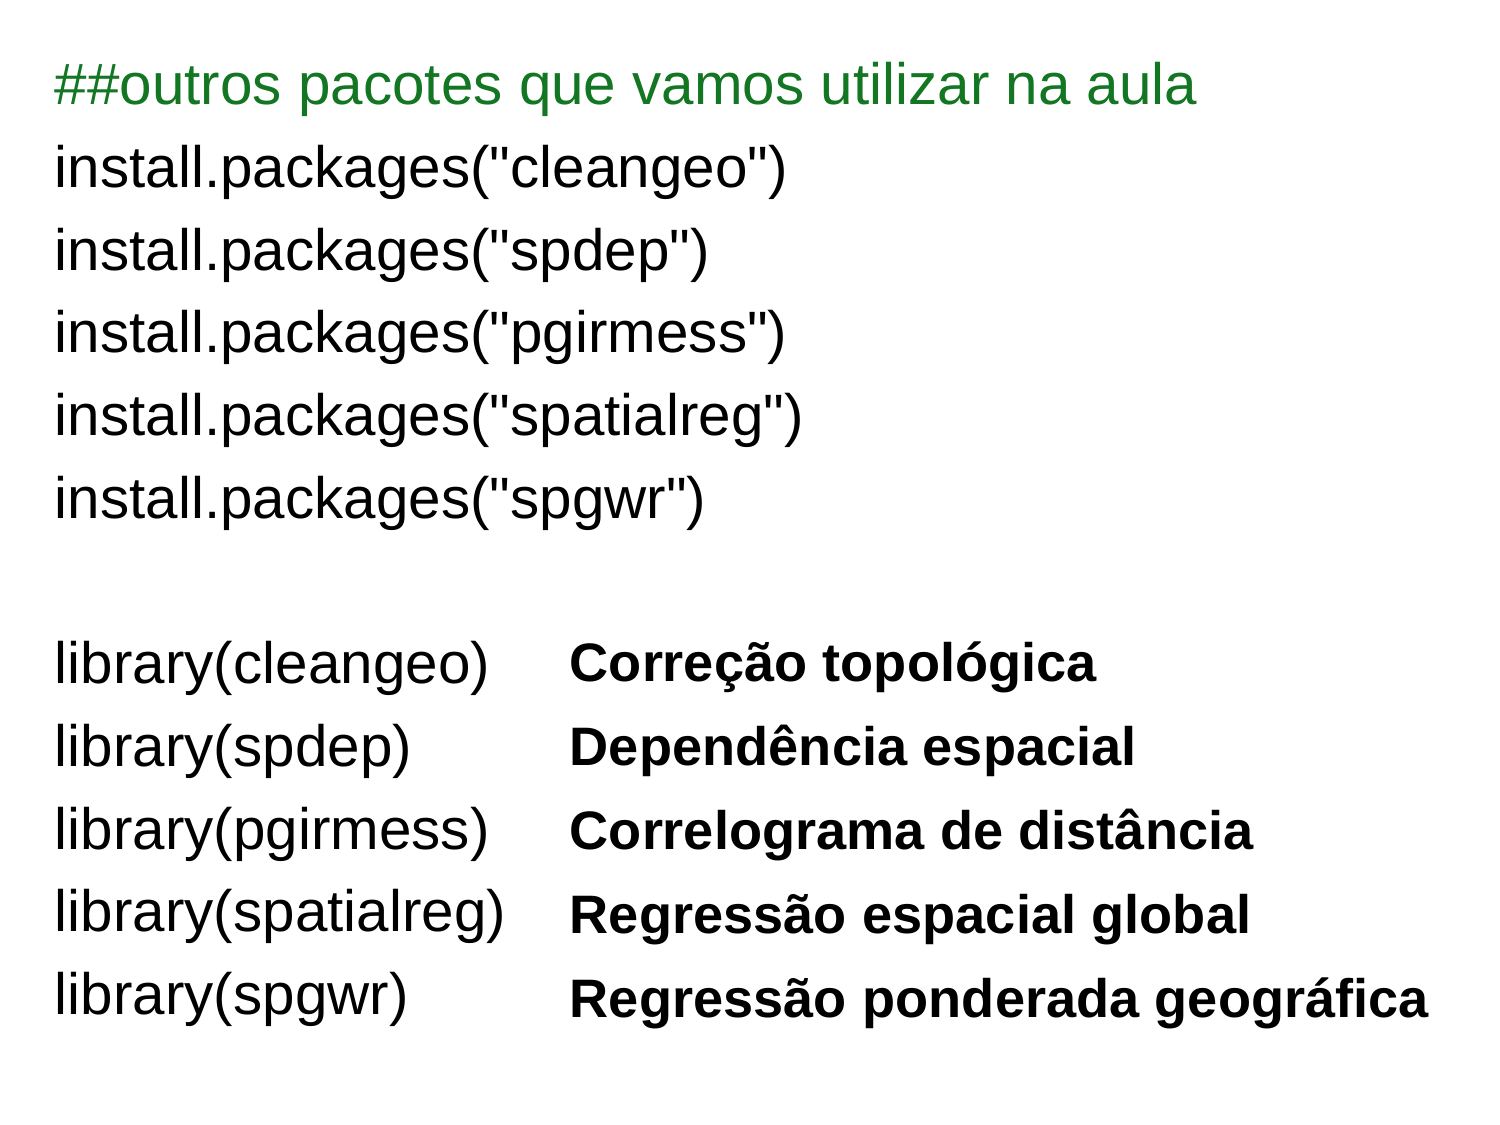

##outros pacotes que vamos utilizar na aula
install.packages("cleangeo")
install.packages("spdep")
install.packages("pgirmess")
install.packages("spatialreg")
install.packages("spgwr")
library(cleangeo)
library(spdep)
library(pgirmess)
library(spatialreg)
library(spgwr)
Correção topológica
Dependência espacial
Correlograma de distância
Regressão espacial global
Regressão ponderada geográfica